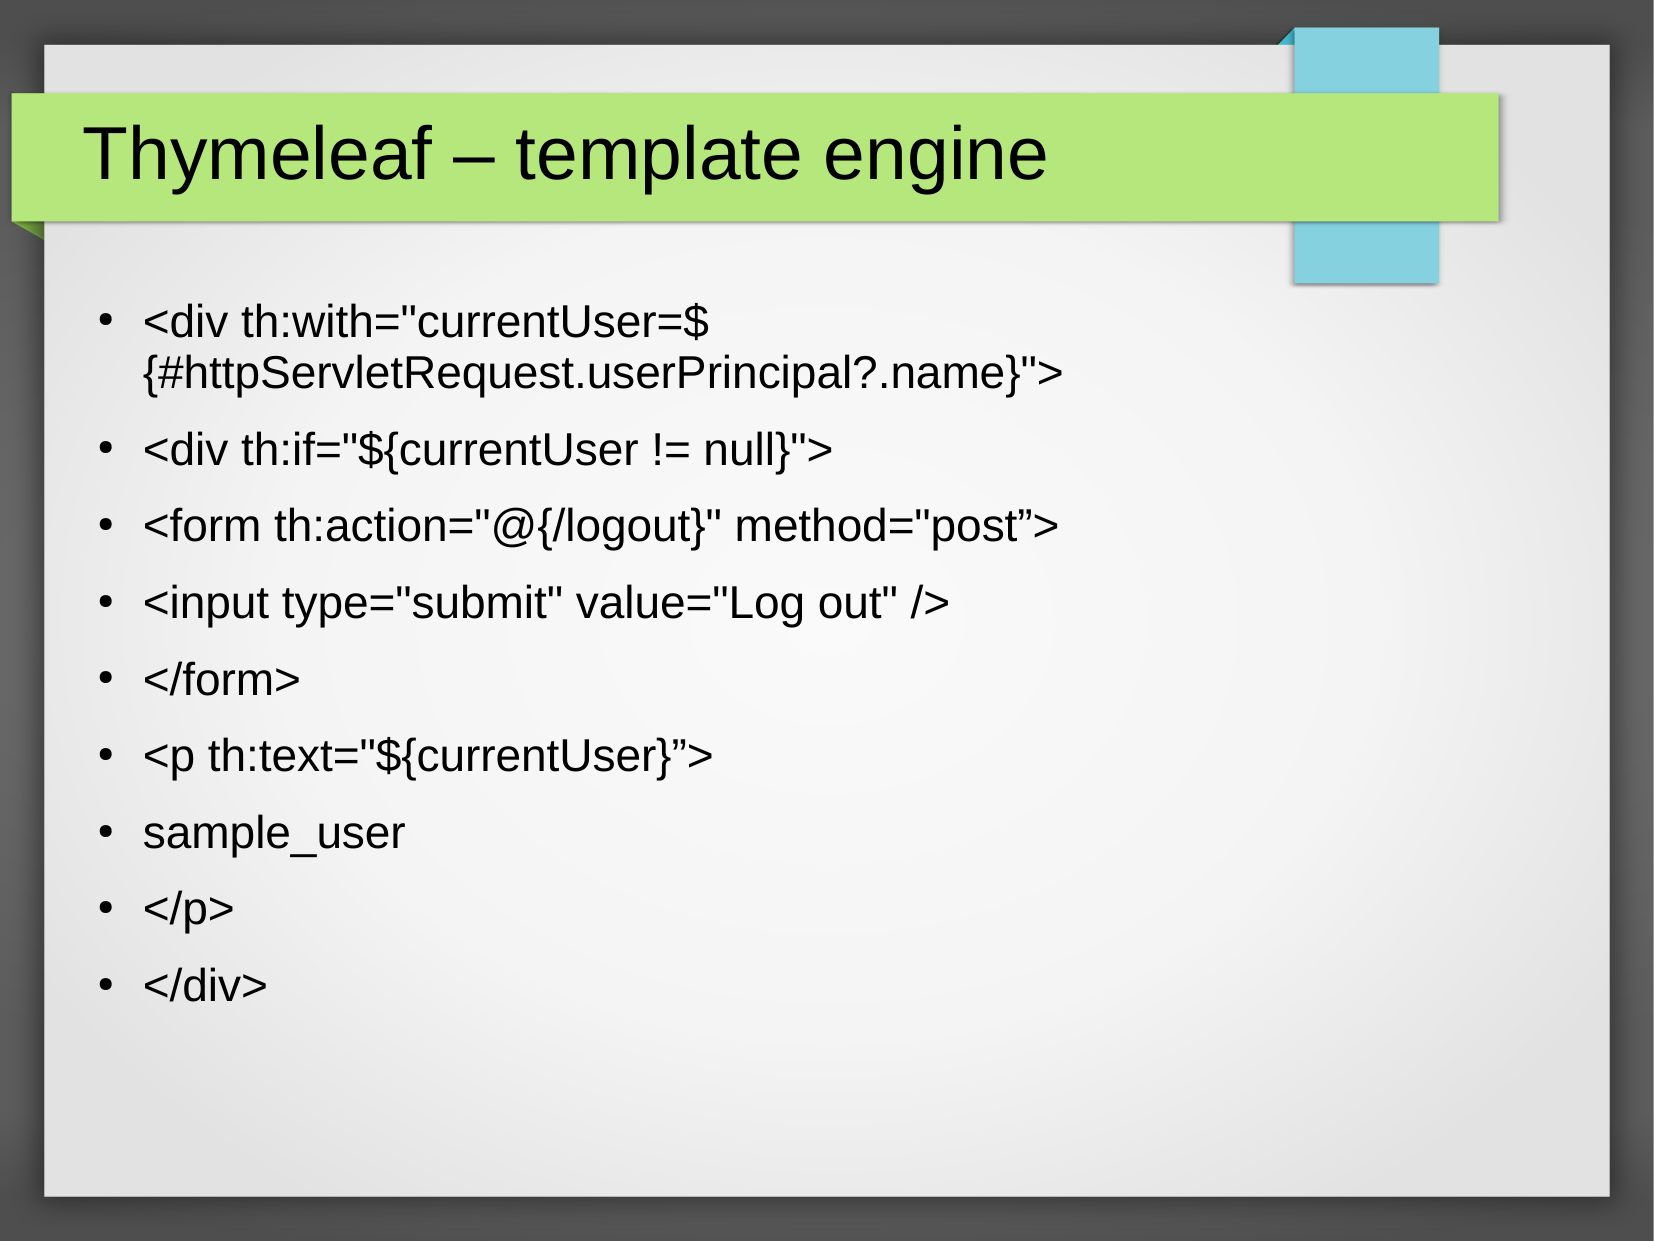

# Thymeleaf – template engine
<div th:with="currentUser=${#httpServletRequest.userPrincipal?.name}">
<div th:if="${currentUser != null}">
<form th:action="@{/logout}" method="post”>
<input type="submit" value="Log out" />
</form>
<p th:text="${currentUser}”>
sample_user
</p>
</div>